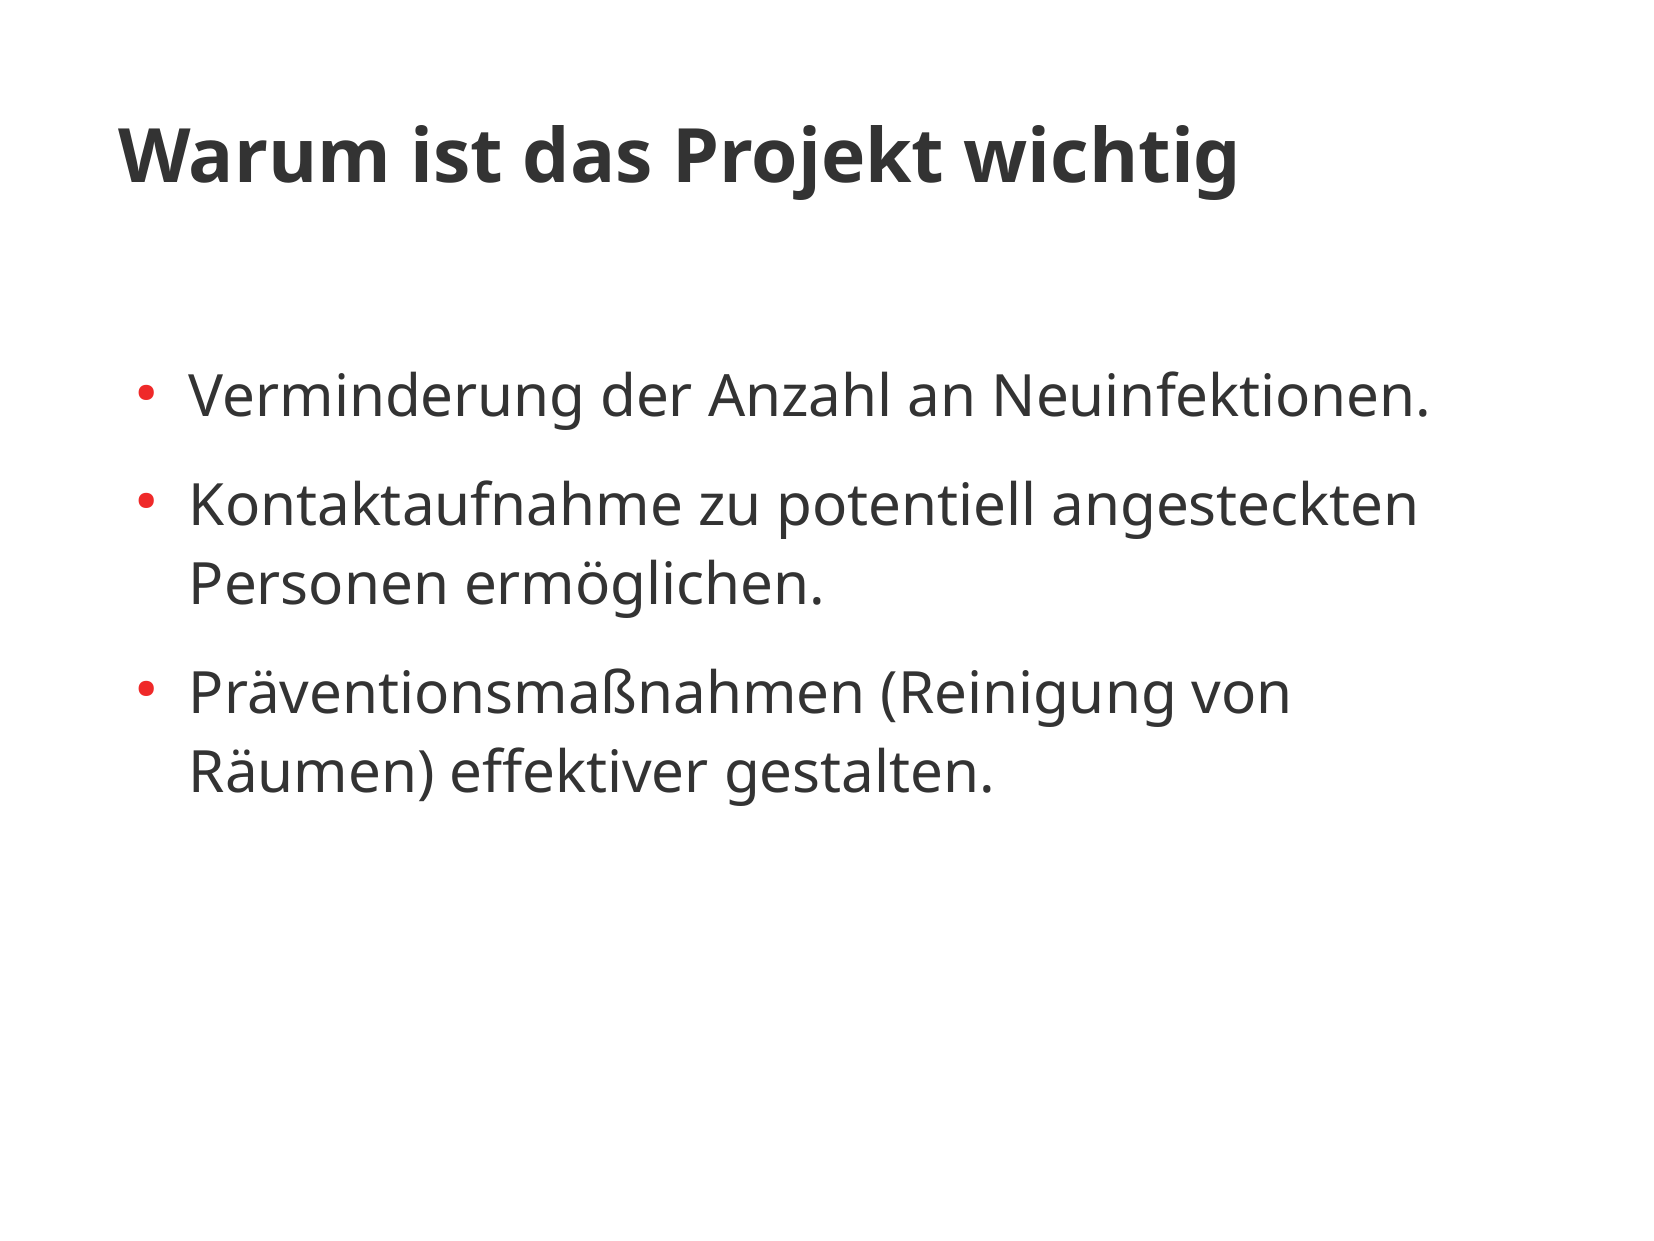

# Warum ist das Projekt wichtig
Verminderung der Anzahl an Neuinfektionen.
Kontaktaufnahme zu potentiell angesteckten Personen ermöglichen.
Präventionsmaßnahmen (Reinigung von Räumen) effektiver gestalten.